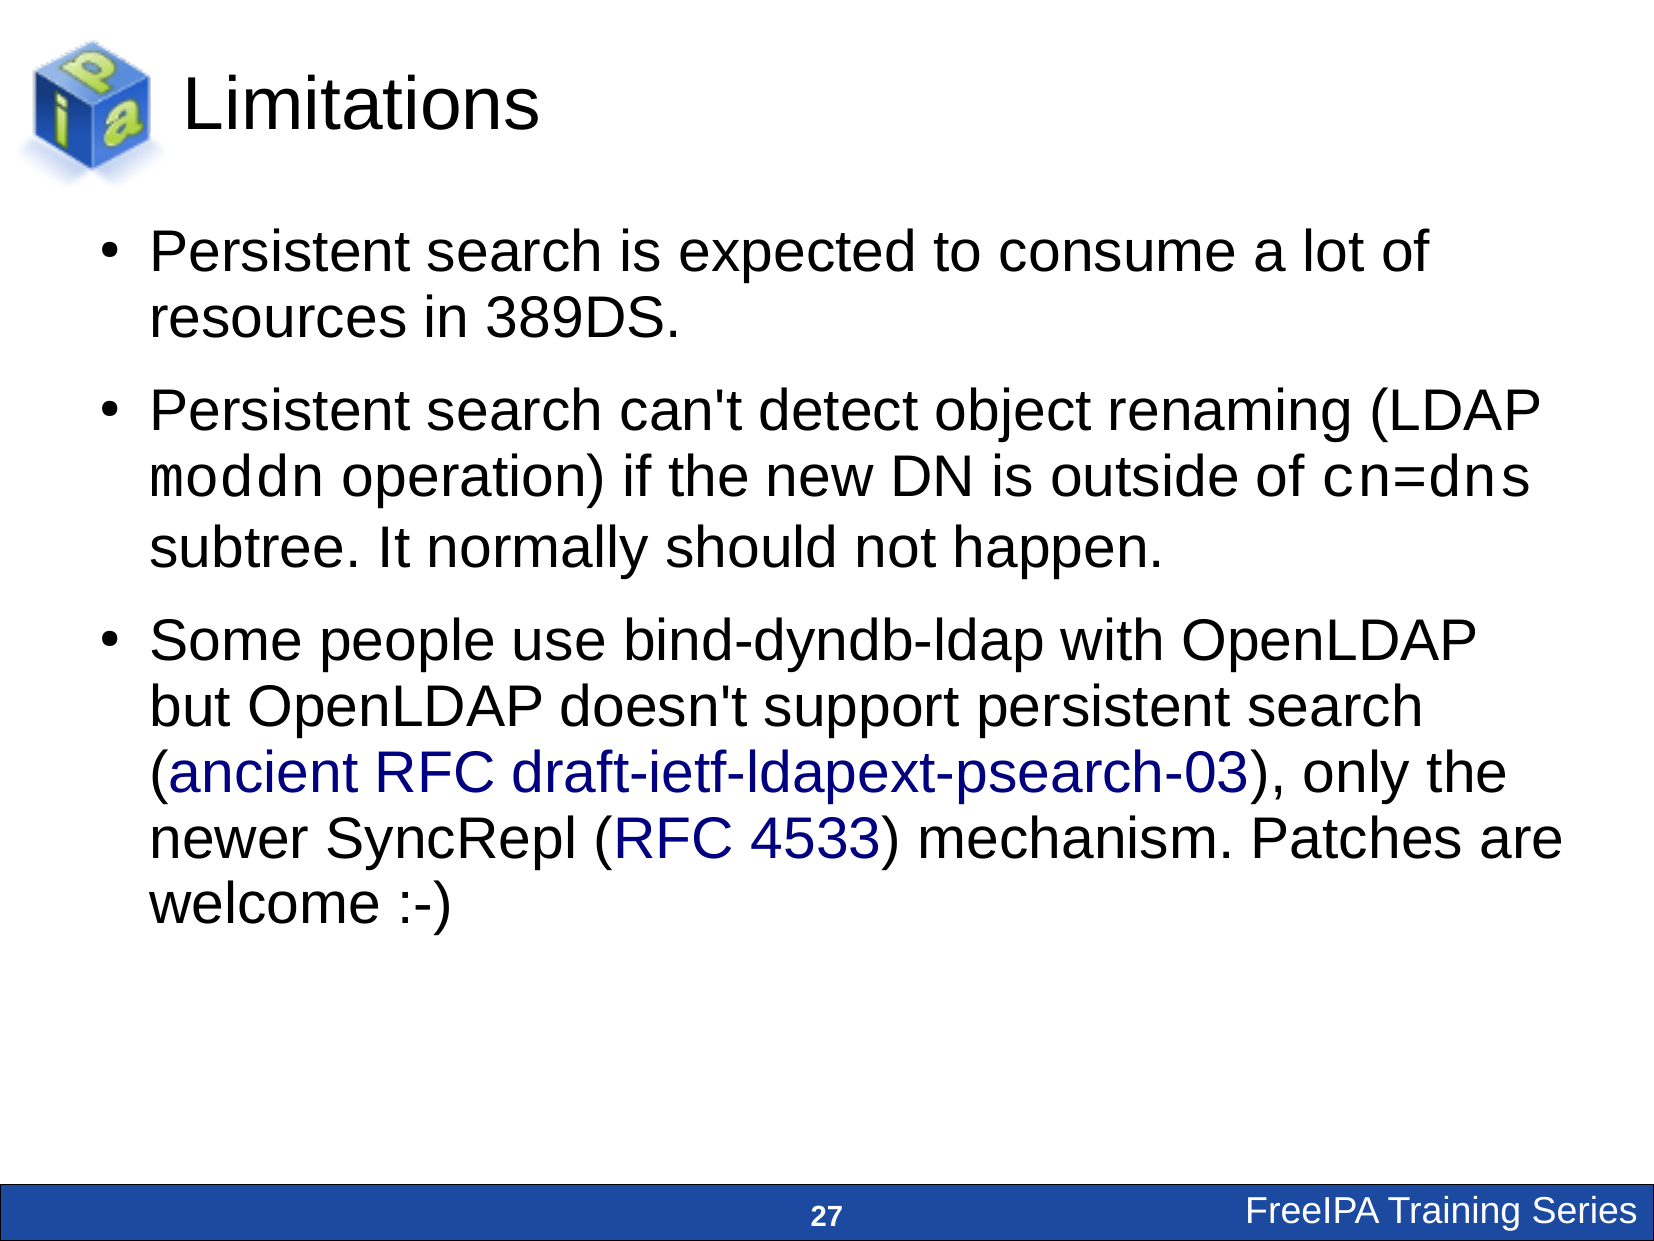

# Limitations
Persistent search is expected to consume a lot of resources in 389DS.
Persistent search can't detect object renaming (LDAP moddn operation) if the new DN is outside of cn=dns subtree. It normally should not happen.
Some people use bind-dyndb-ldap with OpenLDAP but OpenLDAP doesn't support persistent search
(ancient RFC draft-ietf-ldapext-psearch-03), only the newer SyncRepl (RFC 4533) mechanism. Patches are welcome :-)
27